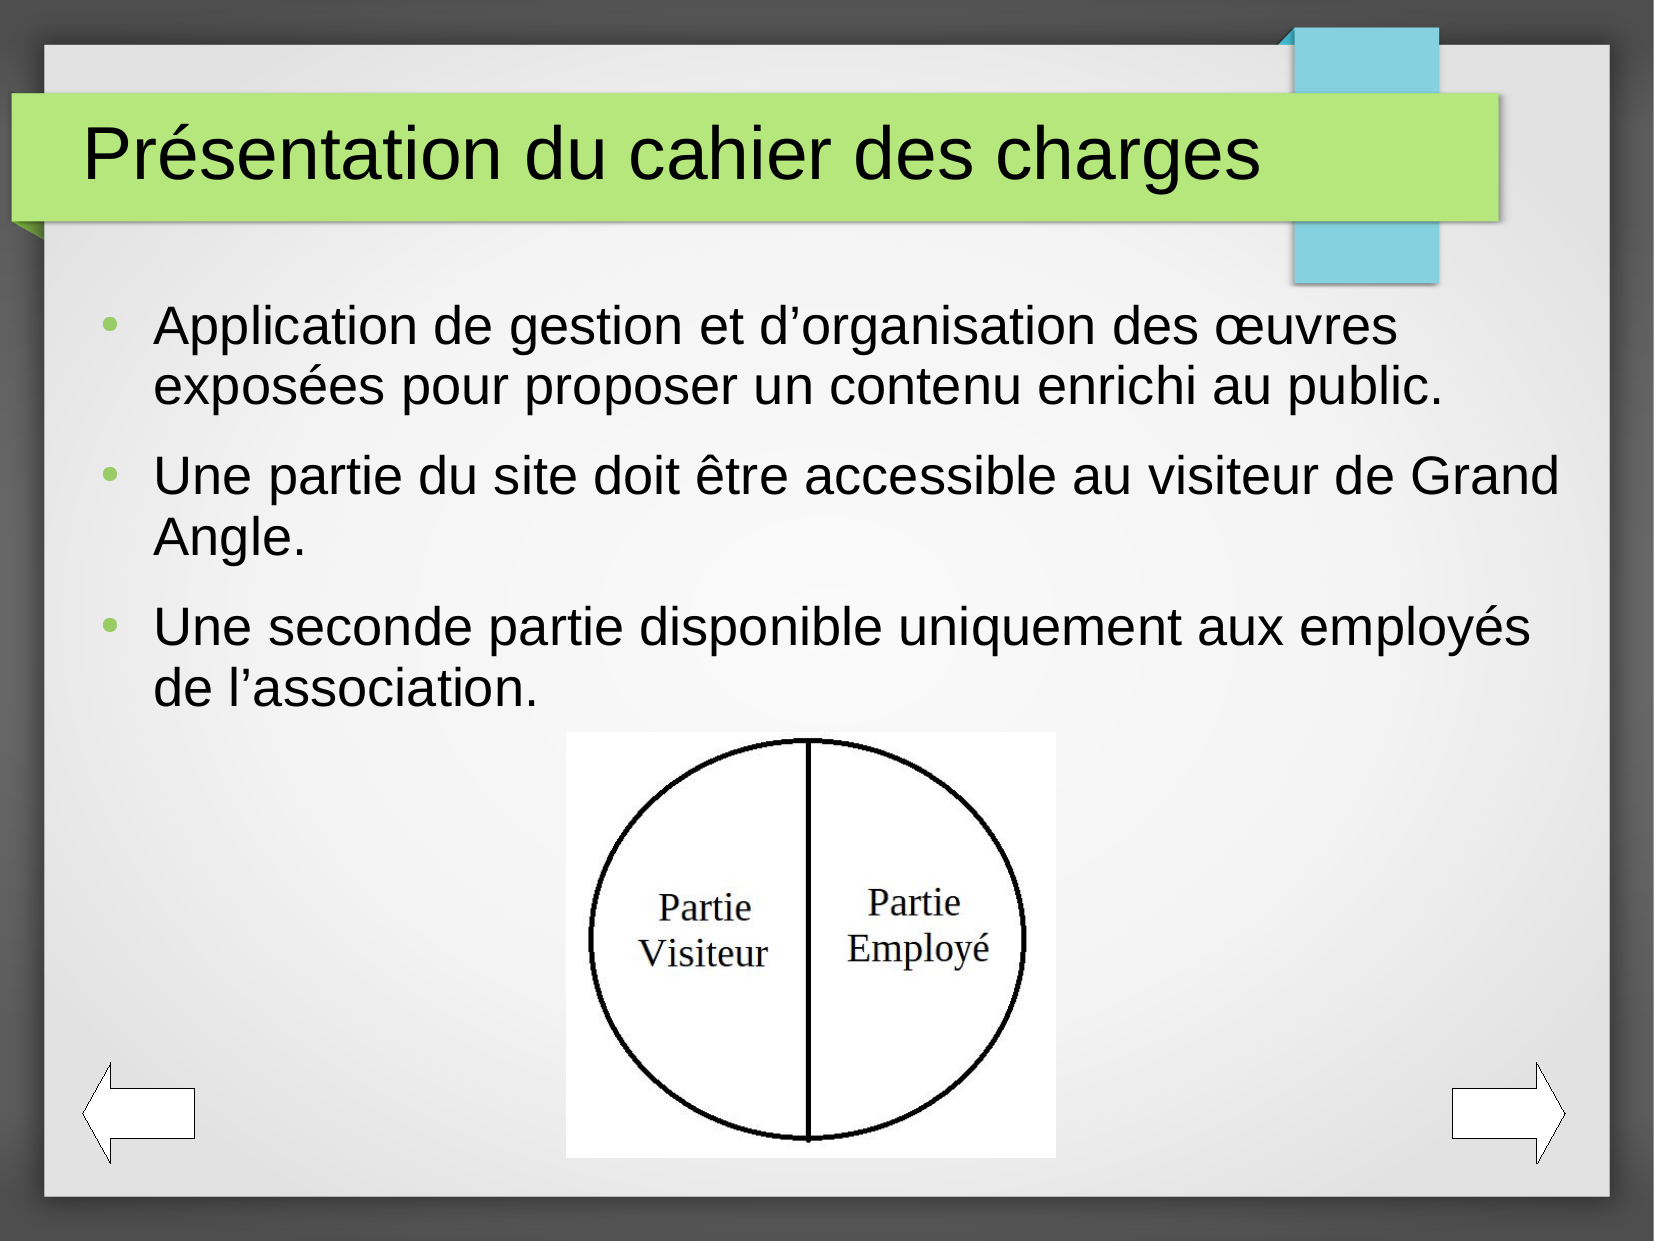

# Présentation du cahier des charges
Application de gestion et d’organisation des œuvres exposées pour proposer un contenu enrichi au public.
Une partie du site doit être accessible au visiteur de Grand Angle.
Une seconde partie disponible uniquement aux employés de l’association.